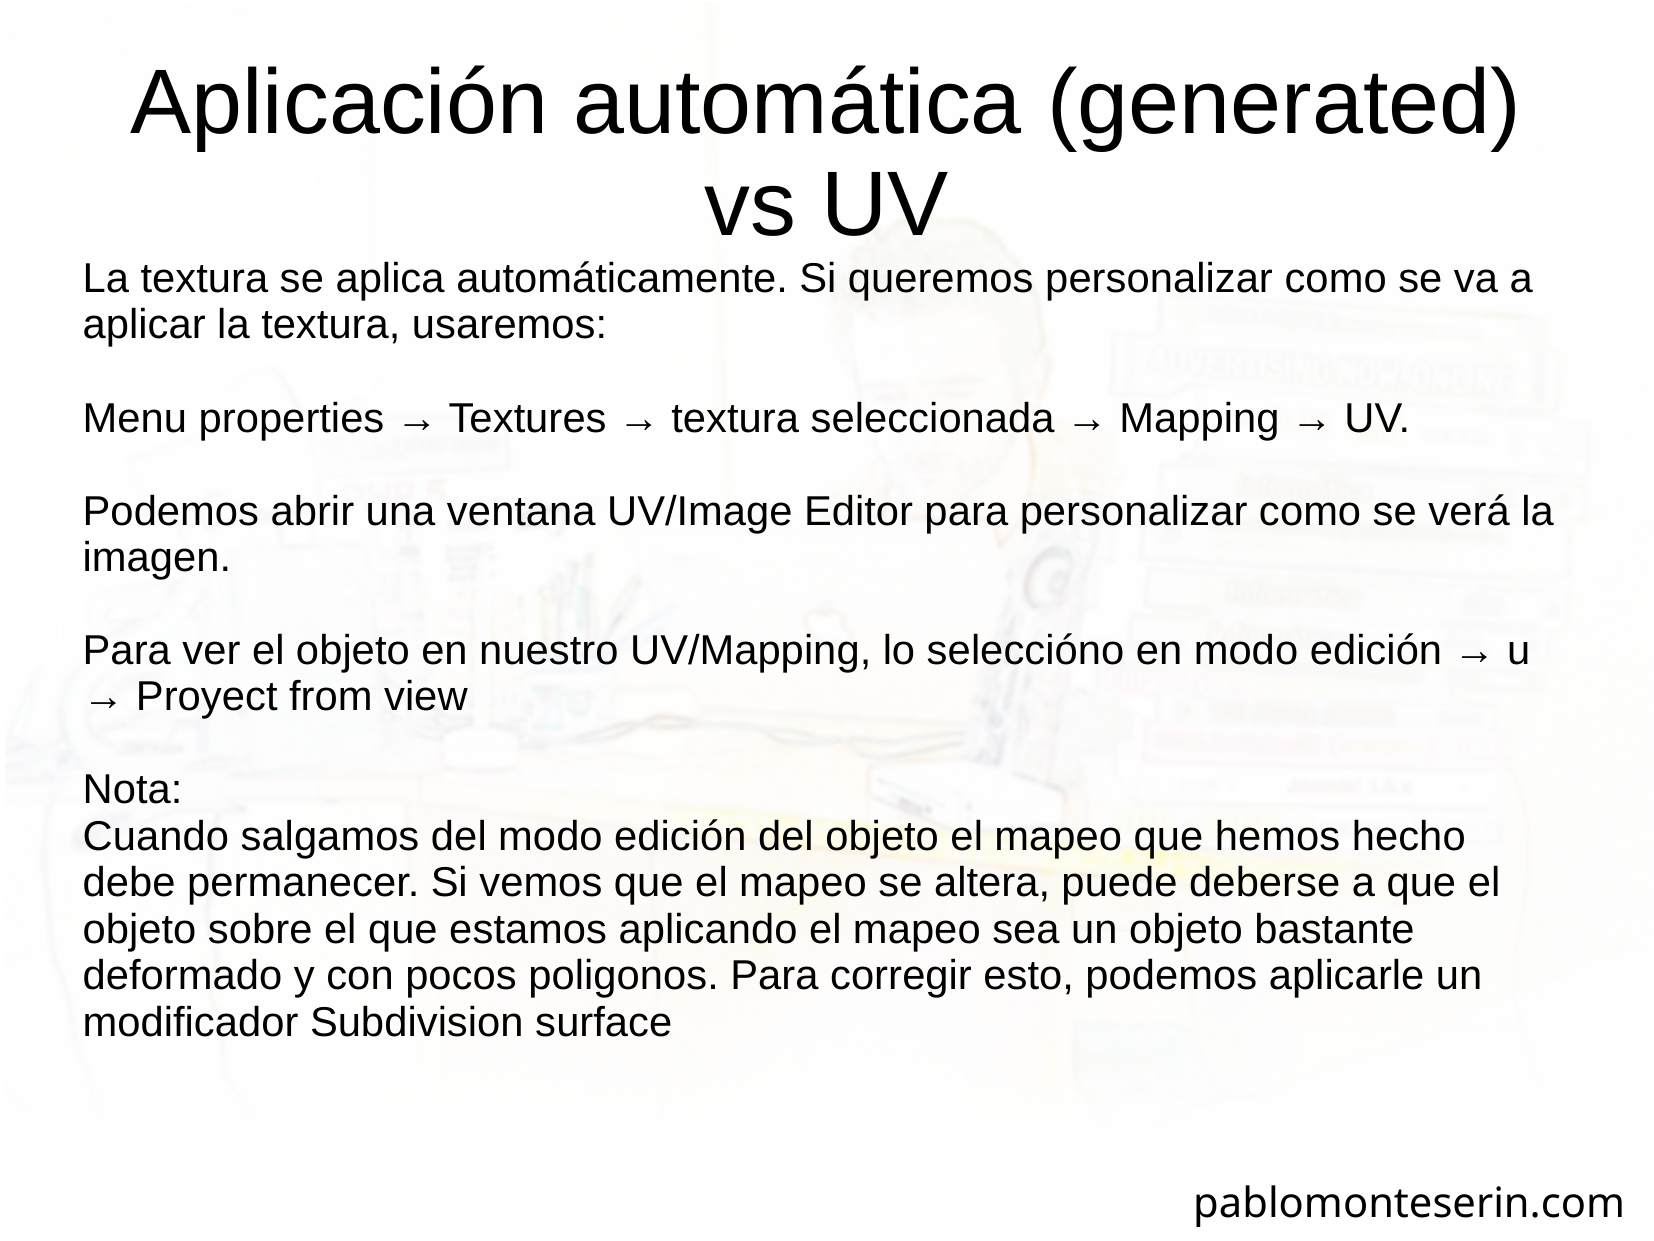

# Aplicación automática (generated) vs UV
La textura se aplica automáticamente. Si queremos personalizar como se va a aplicar la textura, usaremos:
Menu properties → Textures → textura seleccionada → Mapping → UV.
Podemos abrir una ventana UV/Image Editor para personalizar como se verá la imagen.
Para ver el objeto en nuestro UV/Mapping, lo seleccióno en modo edición → u → Proyect from view
Nota:
Cuando salgamos del modo edición del objeto el mapeo que hemos hecho debe permanecer. Si vemos que el mapeo se altera, puede deberse a que el objeto sobre el que estamos aplicando el mapeo sea un objeto bastante deformado y con pocos poligonos. Para corregir esto, podemos aplicarle un modificador Subdivision surface